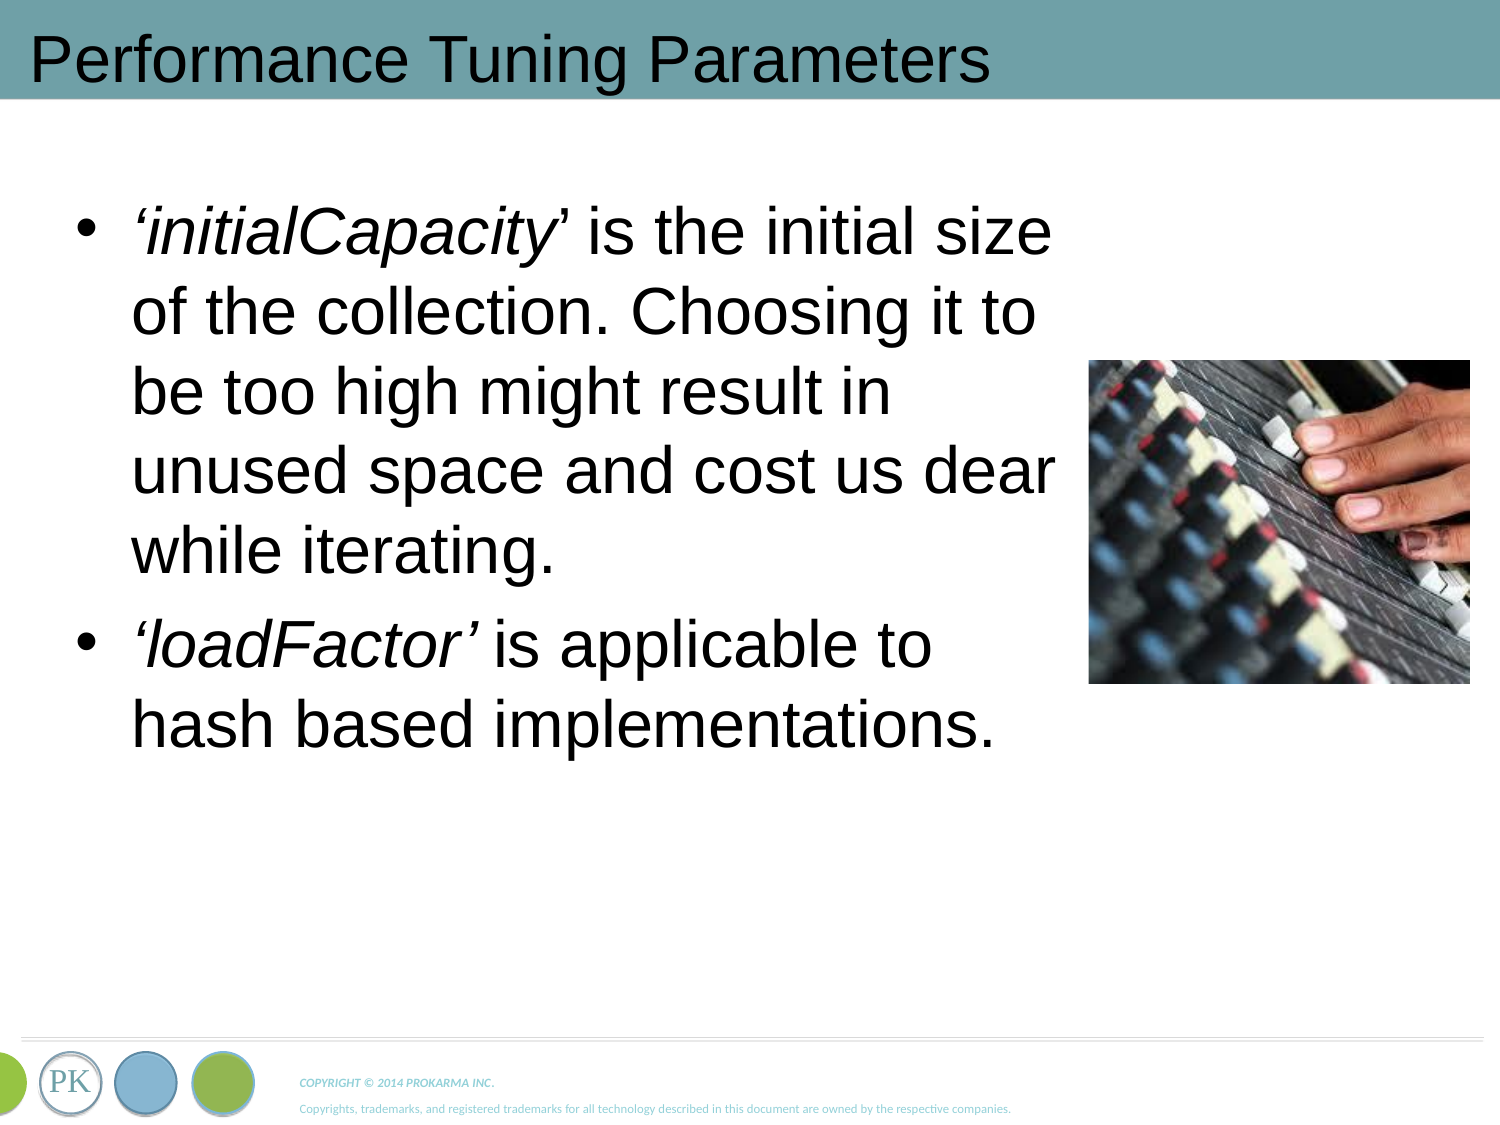

Performance Tuning Parameters
‘initialCapacity’ is the initial size of the collection. Choosing it to be too high might result in unused space and cost us dear while iterating.
‘loadFactor’ is applicable to hash based implementations.